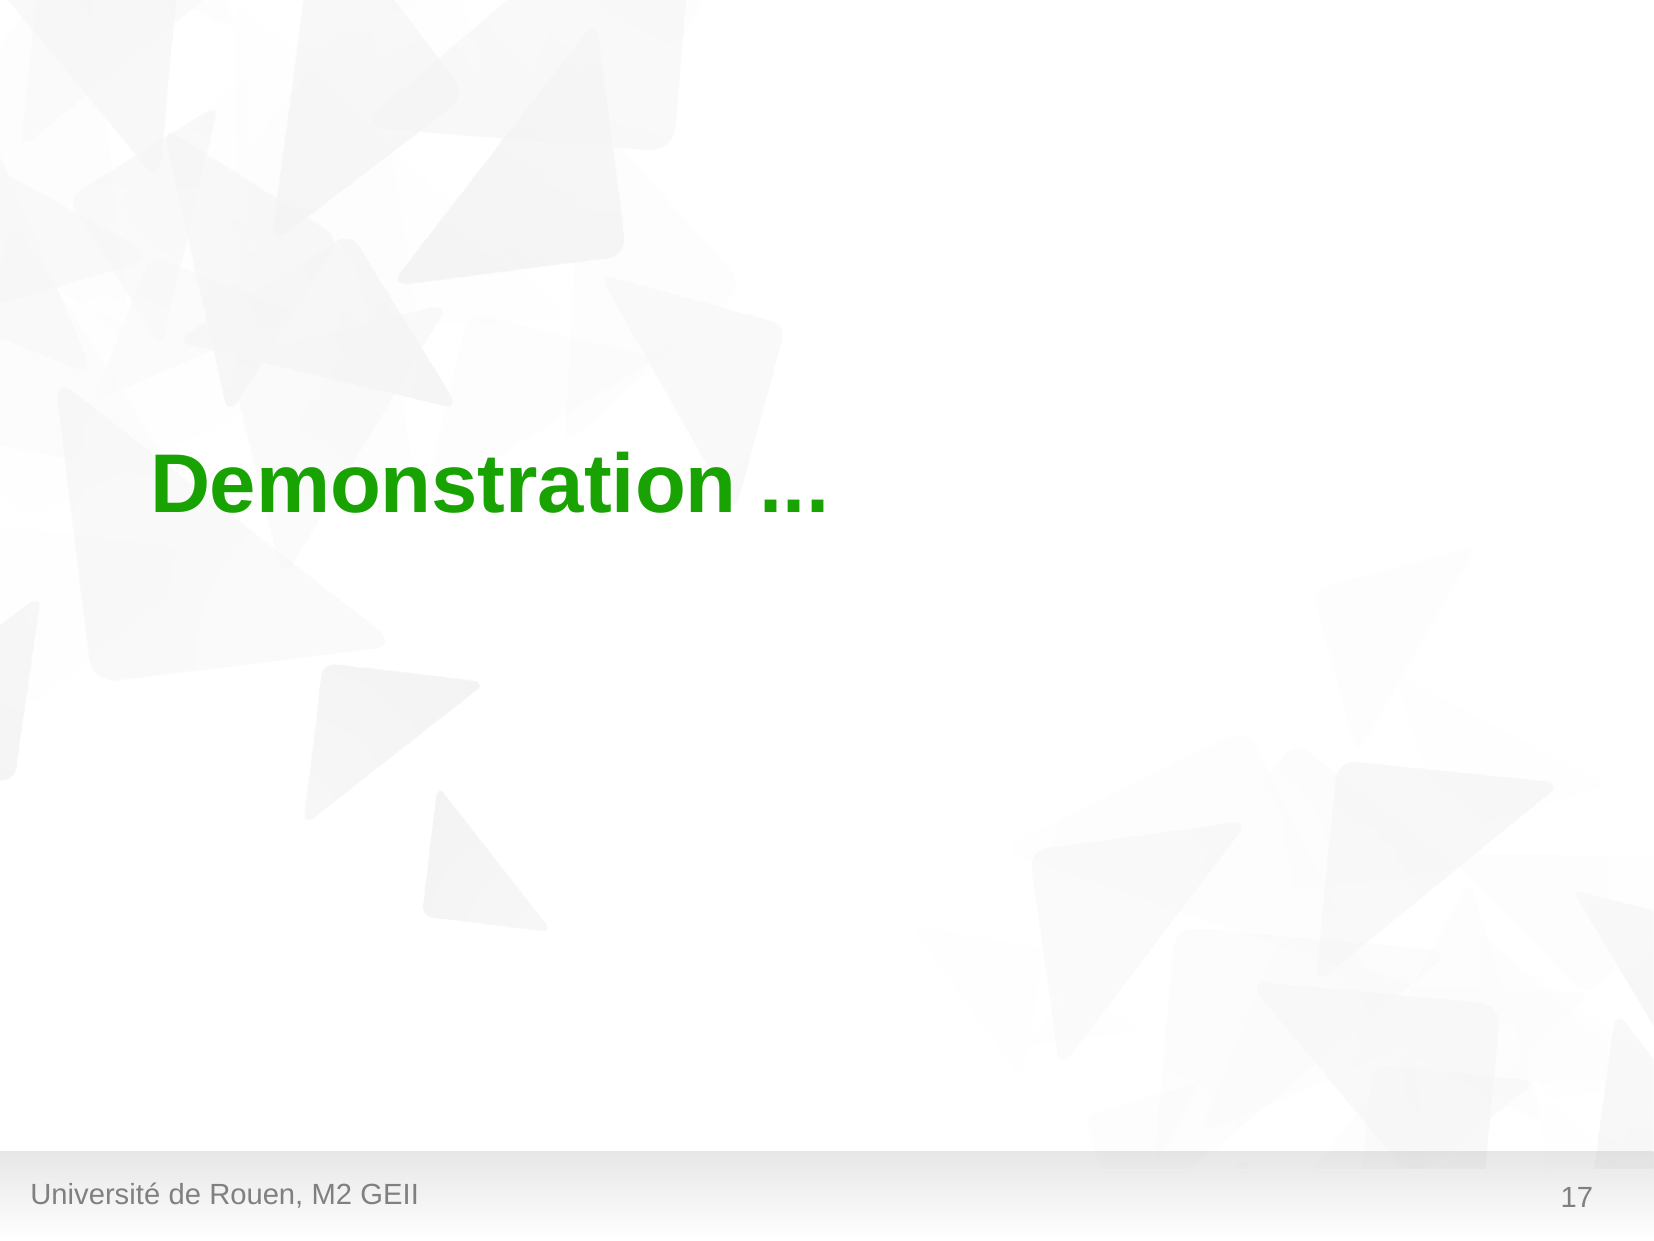

# Demonstration ...
Université de Rouen, M2 GEII
17